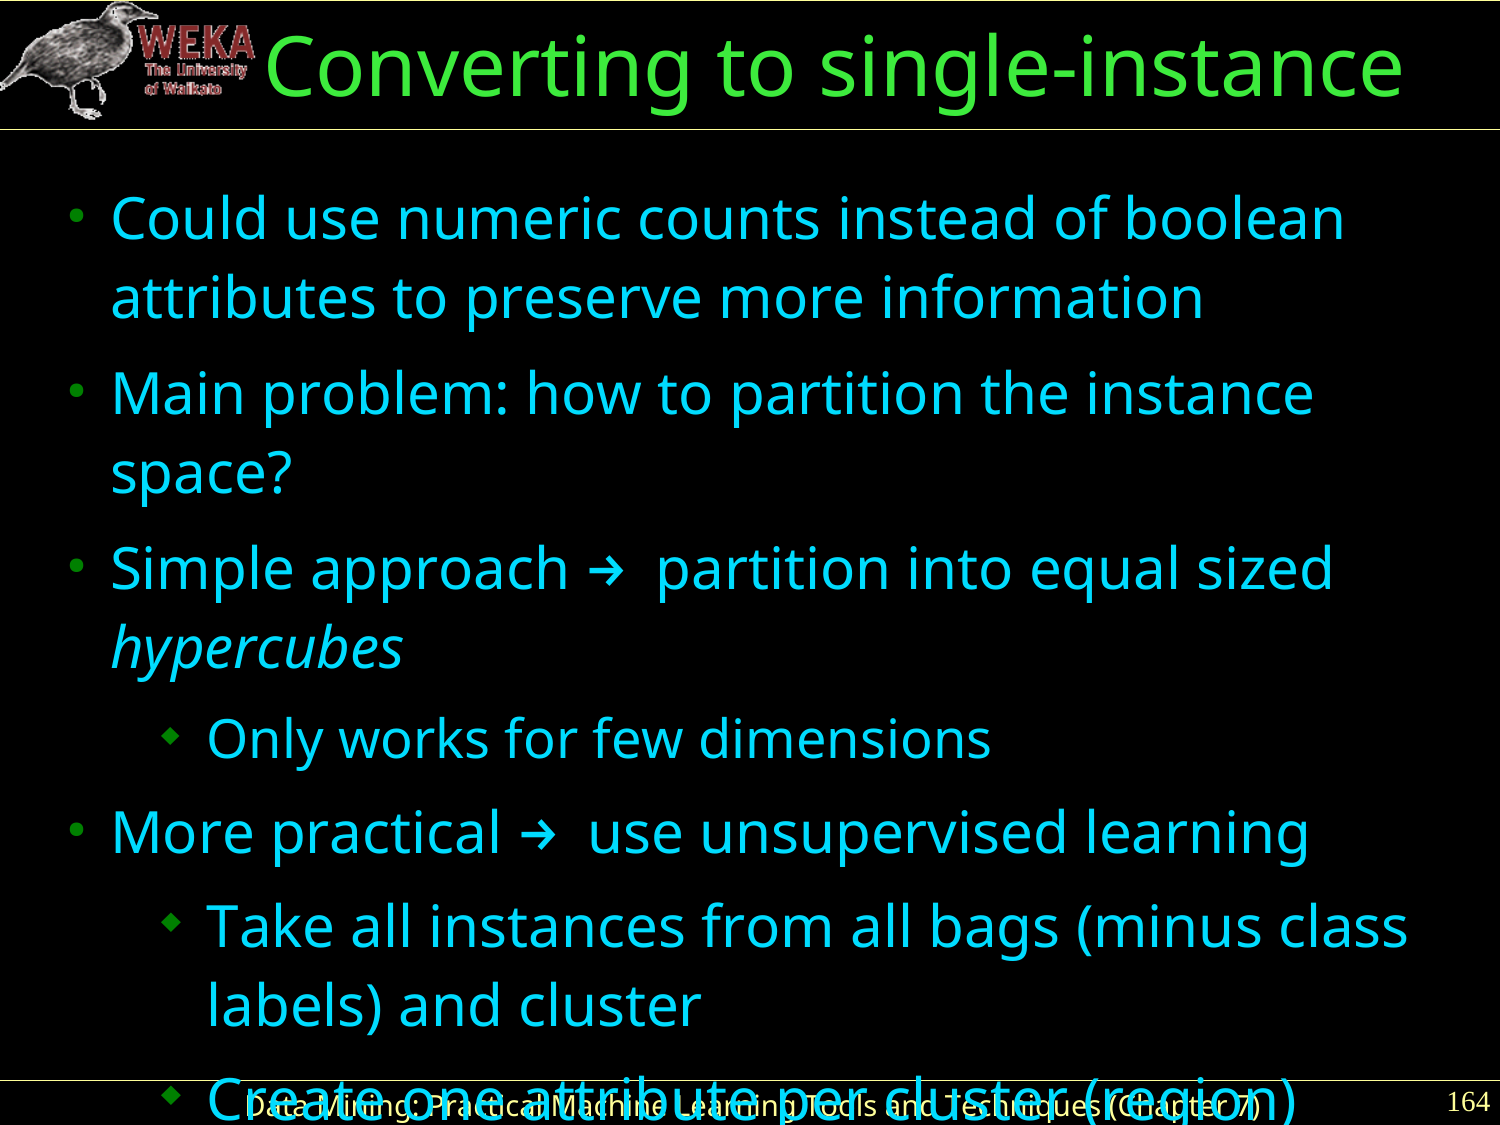

# Converting to single-instance
Could use numeric counts instead of boolean attributes to preserve more information
Main problem: how to partition the instance space?
Simple approach → partition into equal sized hypercubes
Only works for few dimensions
More practical → use unsupervised learning
Take all instances from all bags (minus class labels) and cluster
Create one attribute per cluster (region)
Data Mining: Practical Machine Learning Tools and Techniques (Chapter 7)
164